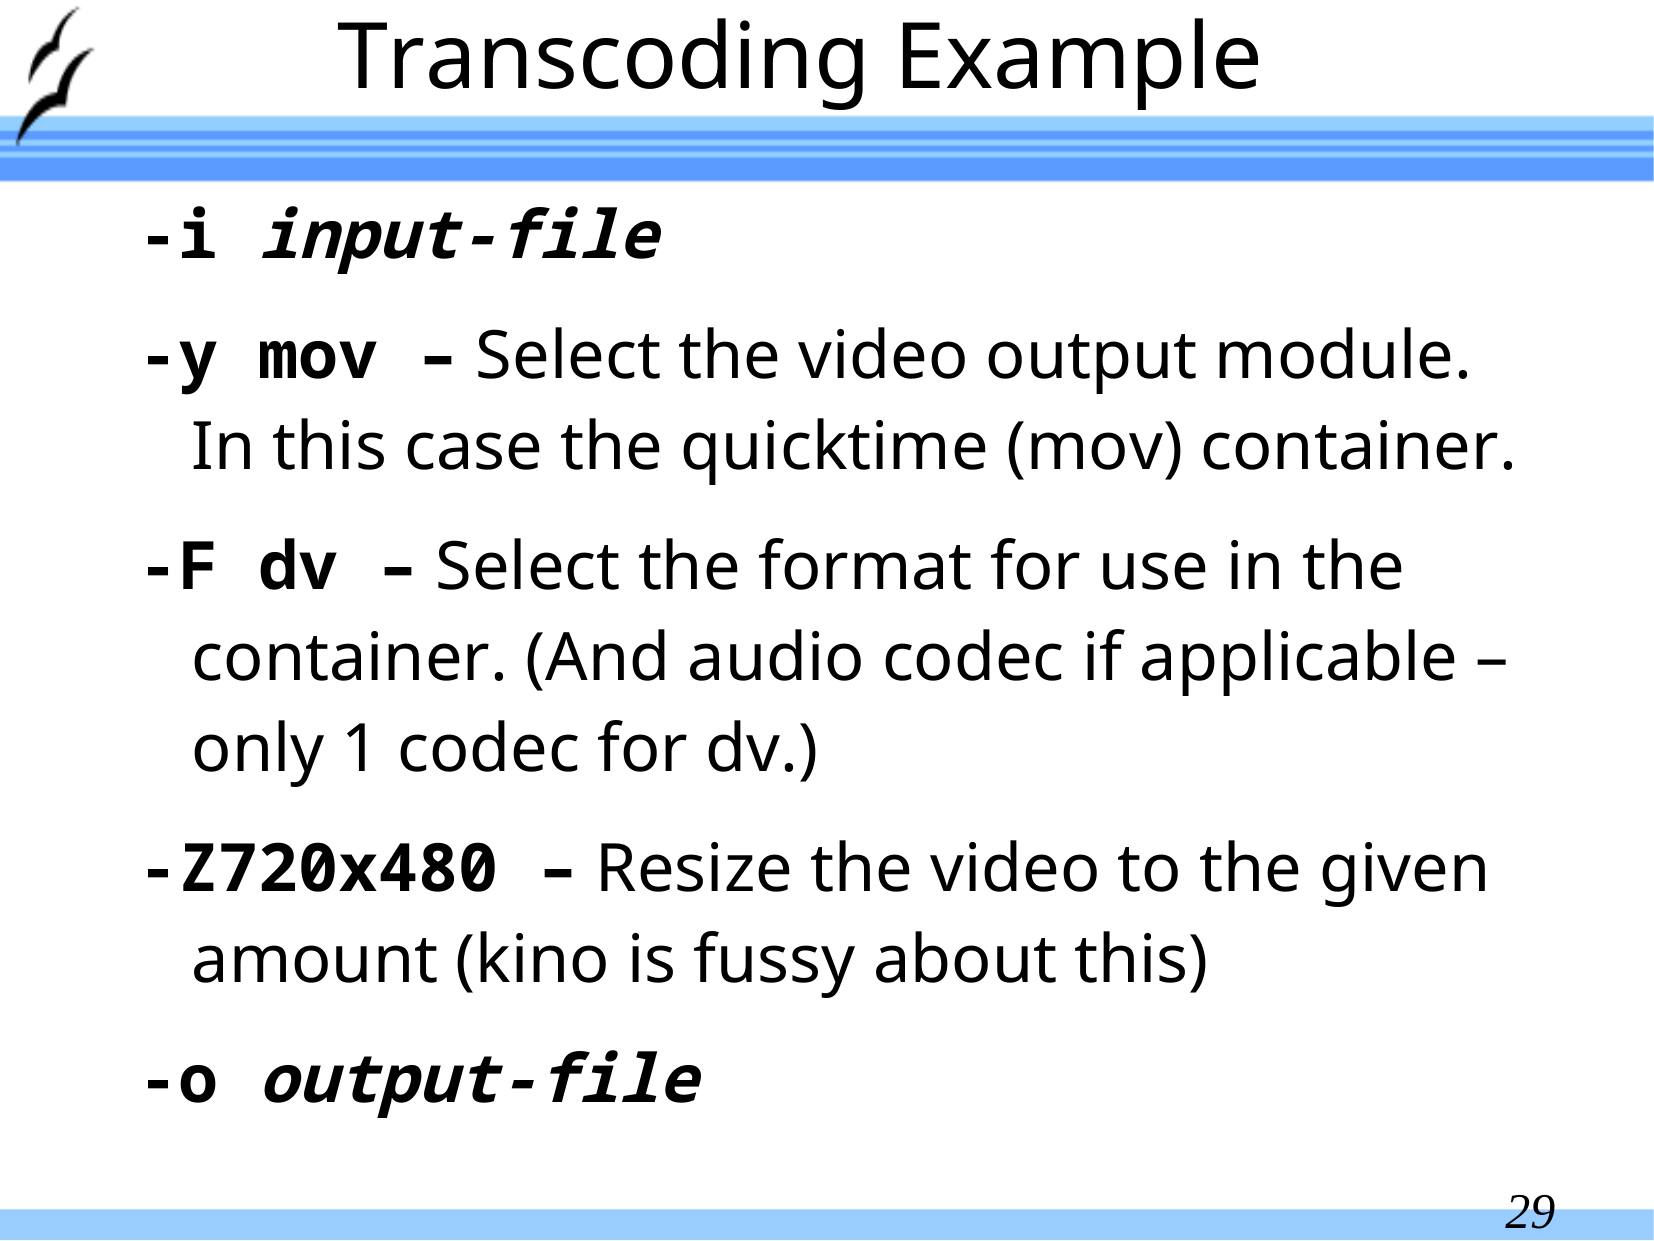

# Transcoding Example
-i input-file
-y mov – Select the video output module. In this case the quicktime (mov) container.
-F dv – Select the format for use in the container. (And audio codec if applicable – only 1 codec for dv.)
-Z720x480 – Resize the video to the given amount (kino is fussy about this)
-o output-file